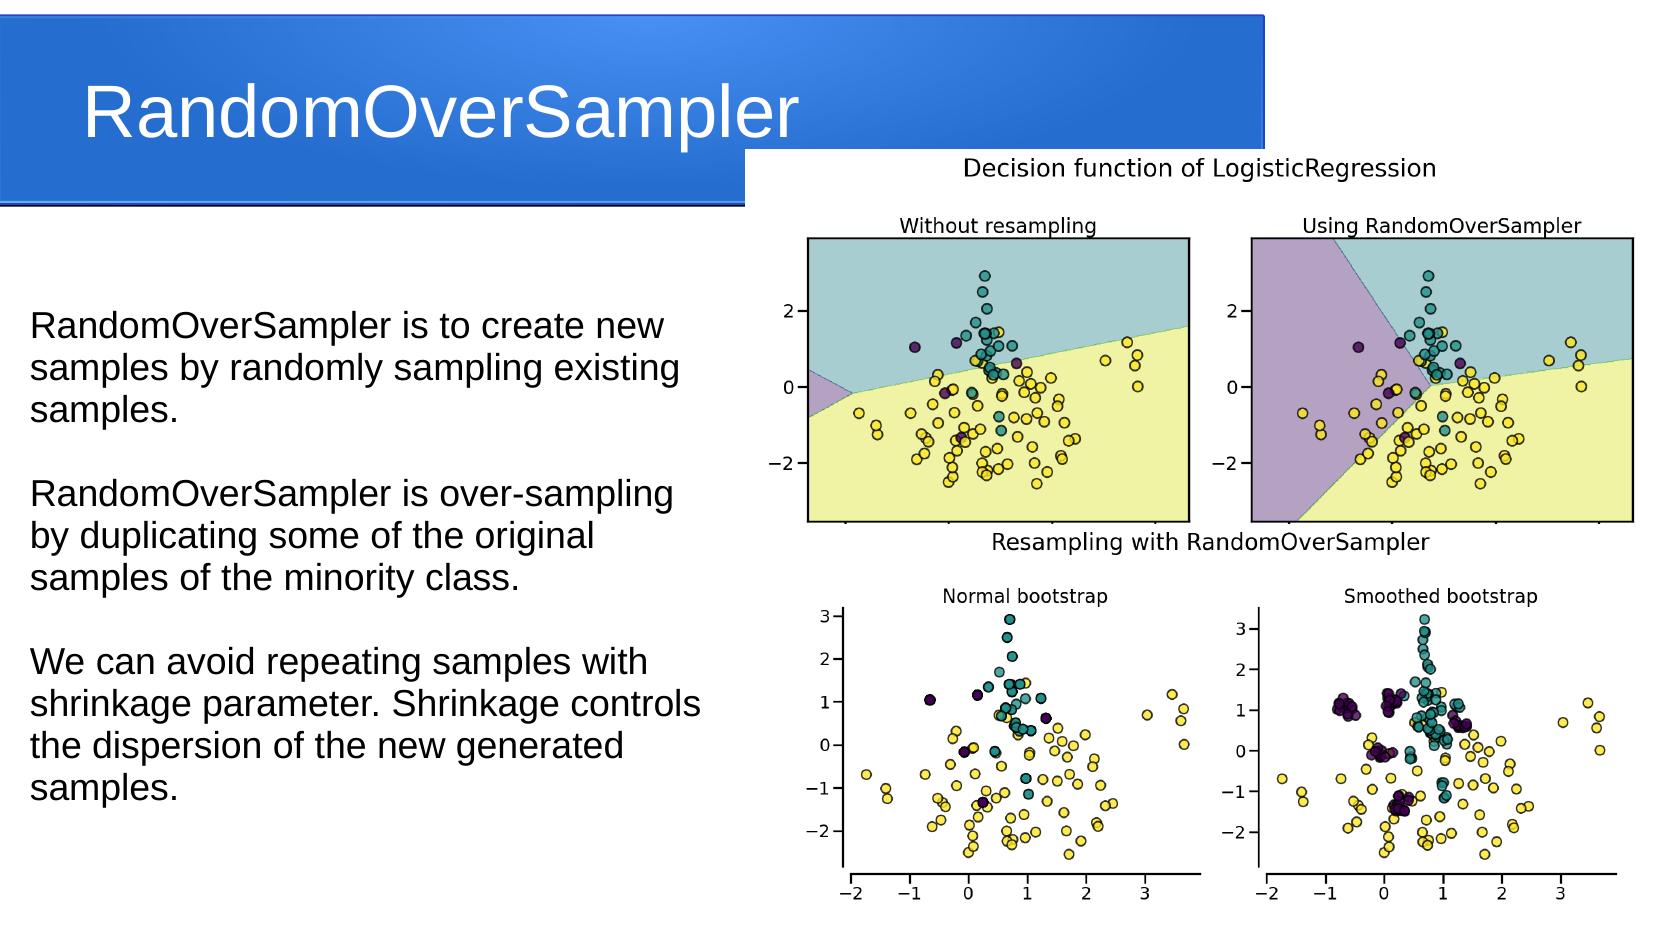

# RandomOverSampler
RandomOverSampler is to create new samples by randomly sampling existing samples.
RandomOverSampler is over-sampling by duplicating some of the original samples of the minority class.
We can avoid repeating samples with shrinkage parameter. Shrinkage controls the dispersion of the new generated samples.